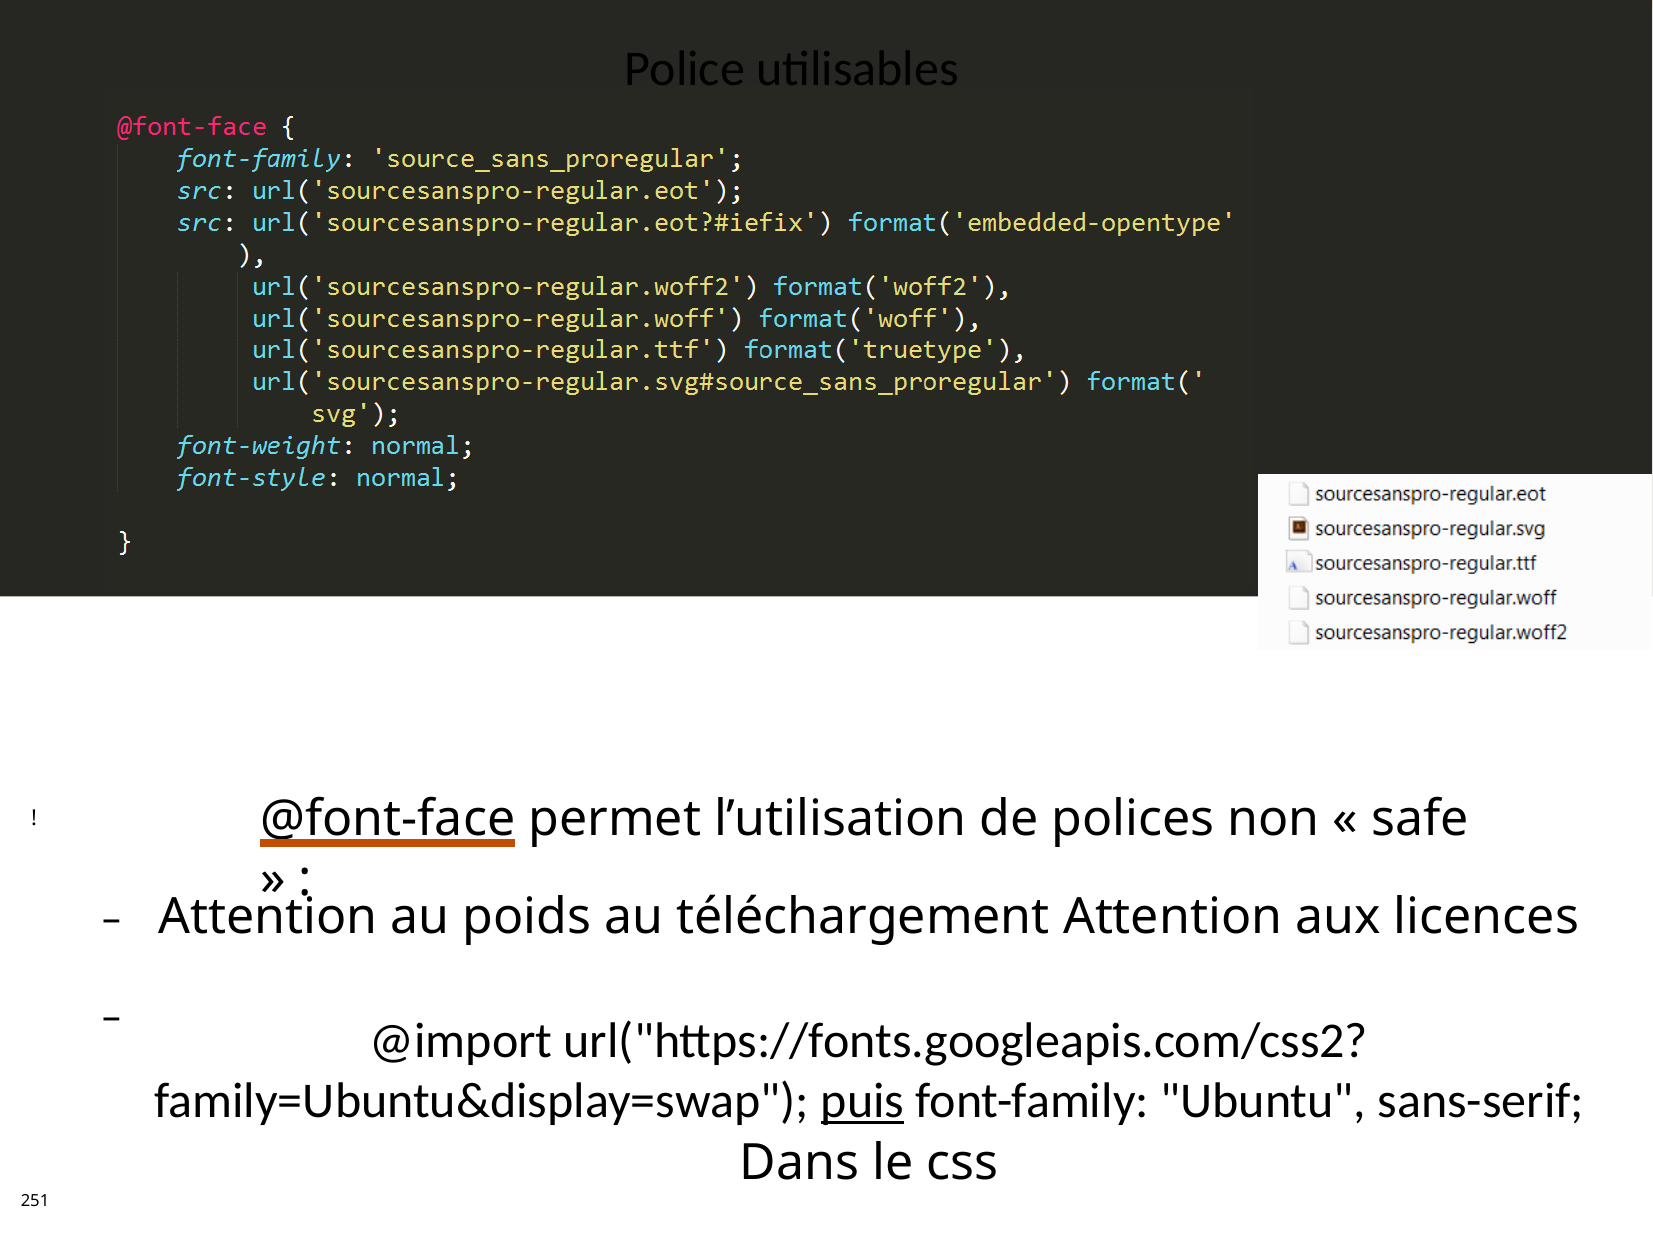

# Police utilisables
@font-face permet l’utilisation de polices non « safe » :
!
Attention au poids au téléchargement Attention aux licences
@import url("https://fonts.googleapis.com/css2?family=Ubuntu&display=swap"); puis font-family: "Ubuntu", sans-serif;
Dans le css
–
–
251